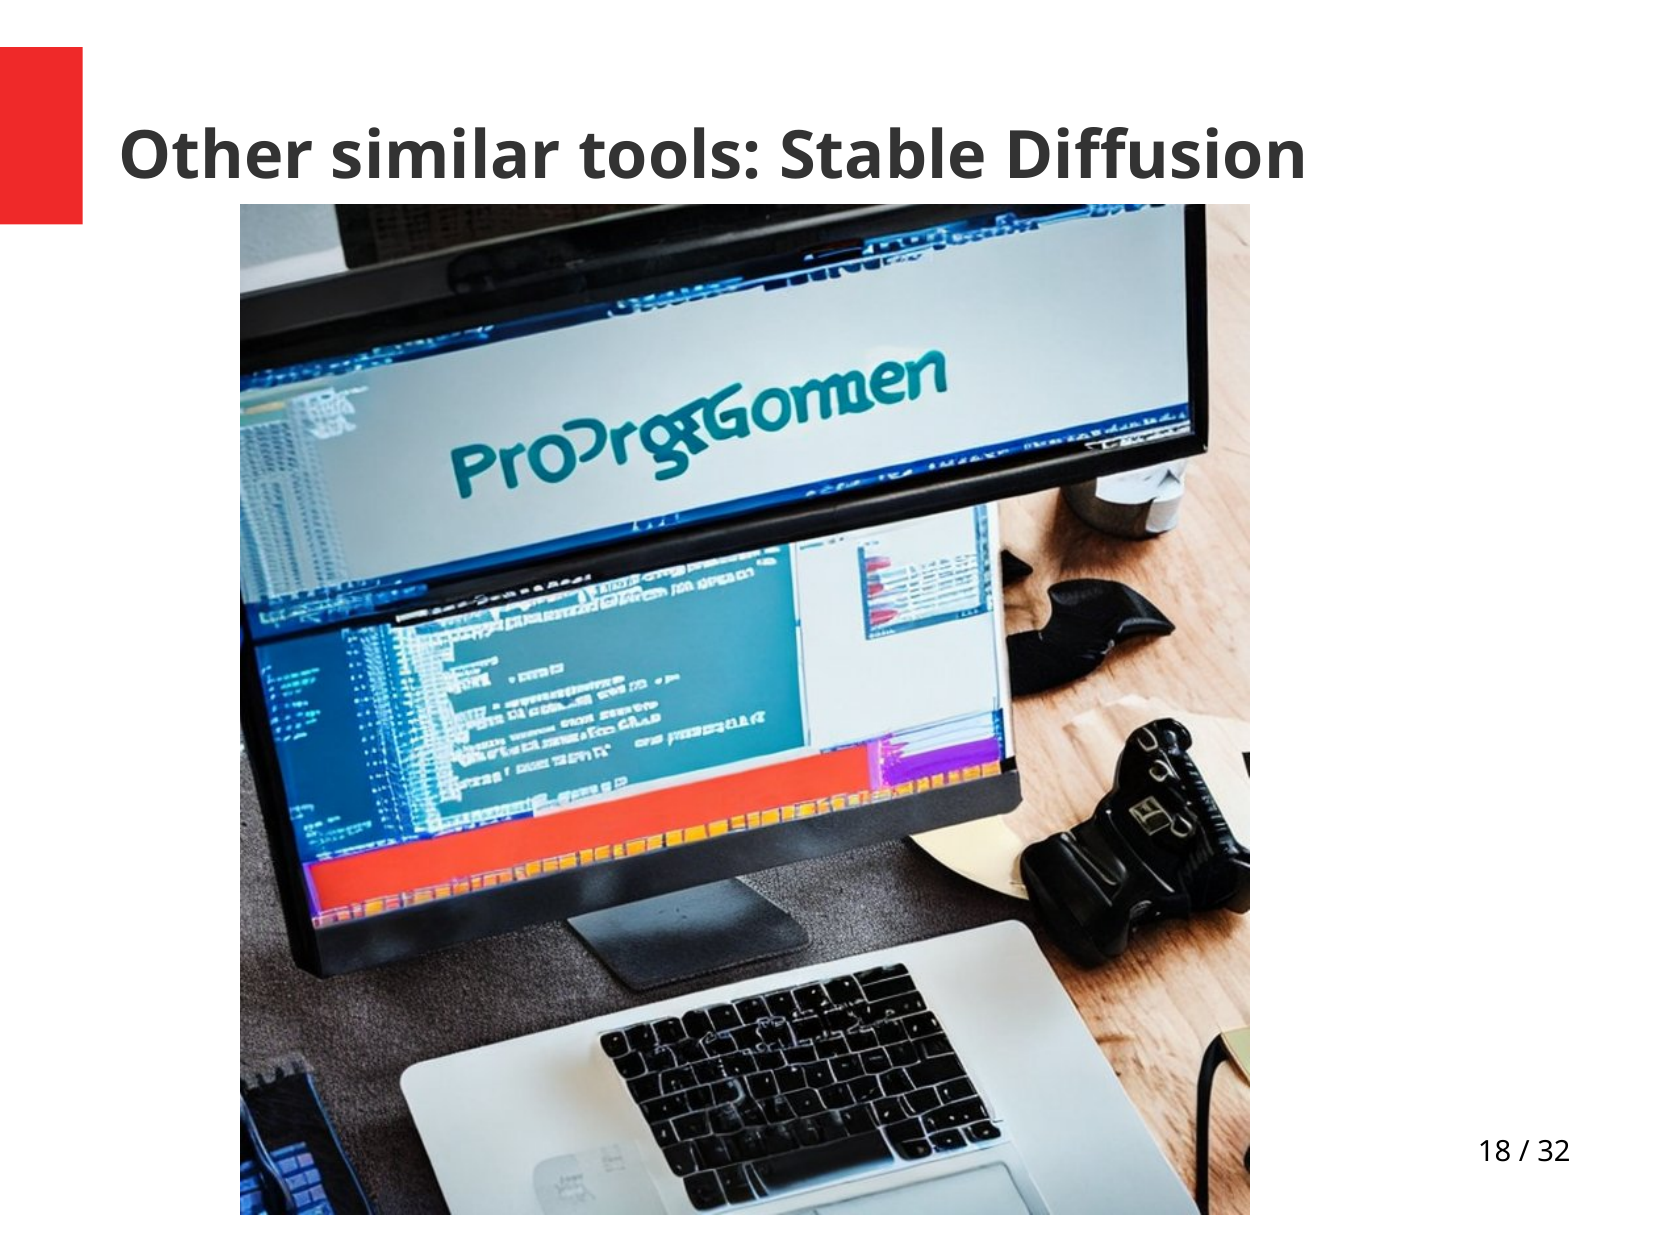

# Other similar tools: Stable Diffusion
18